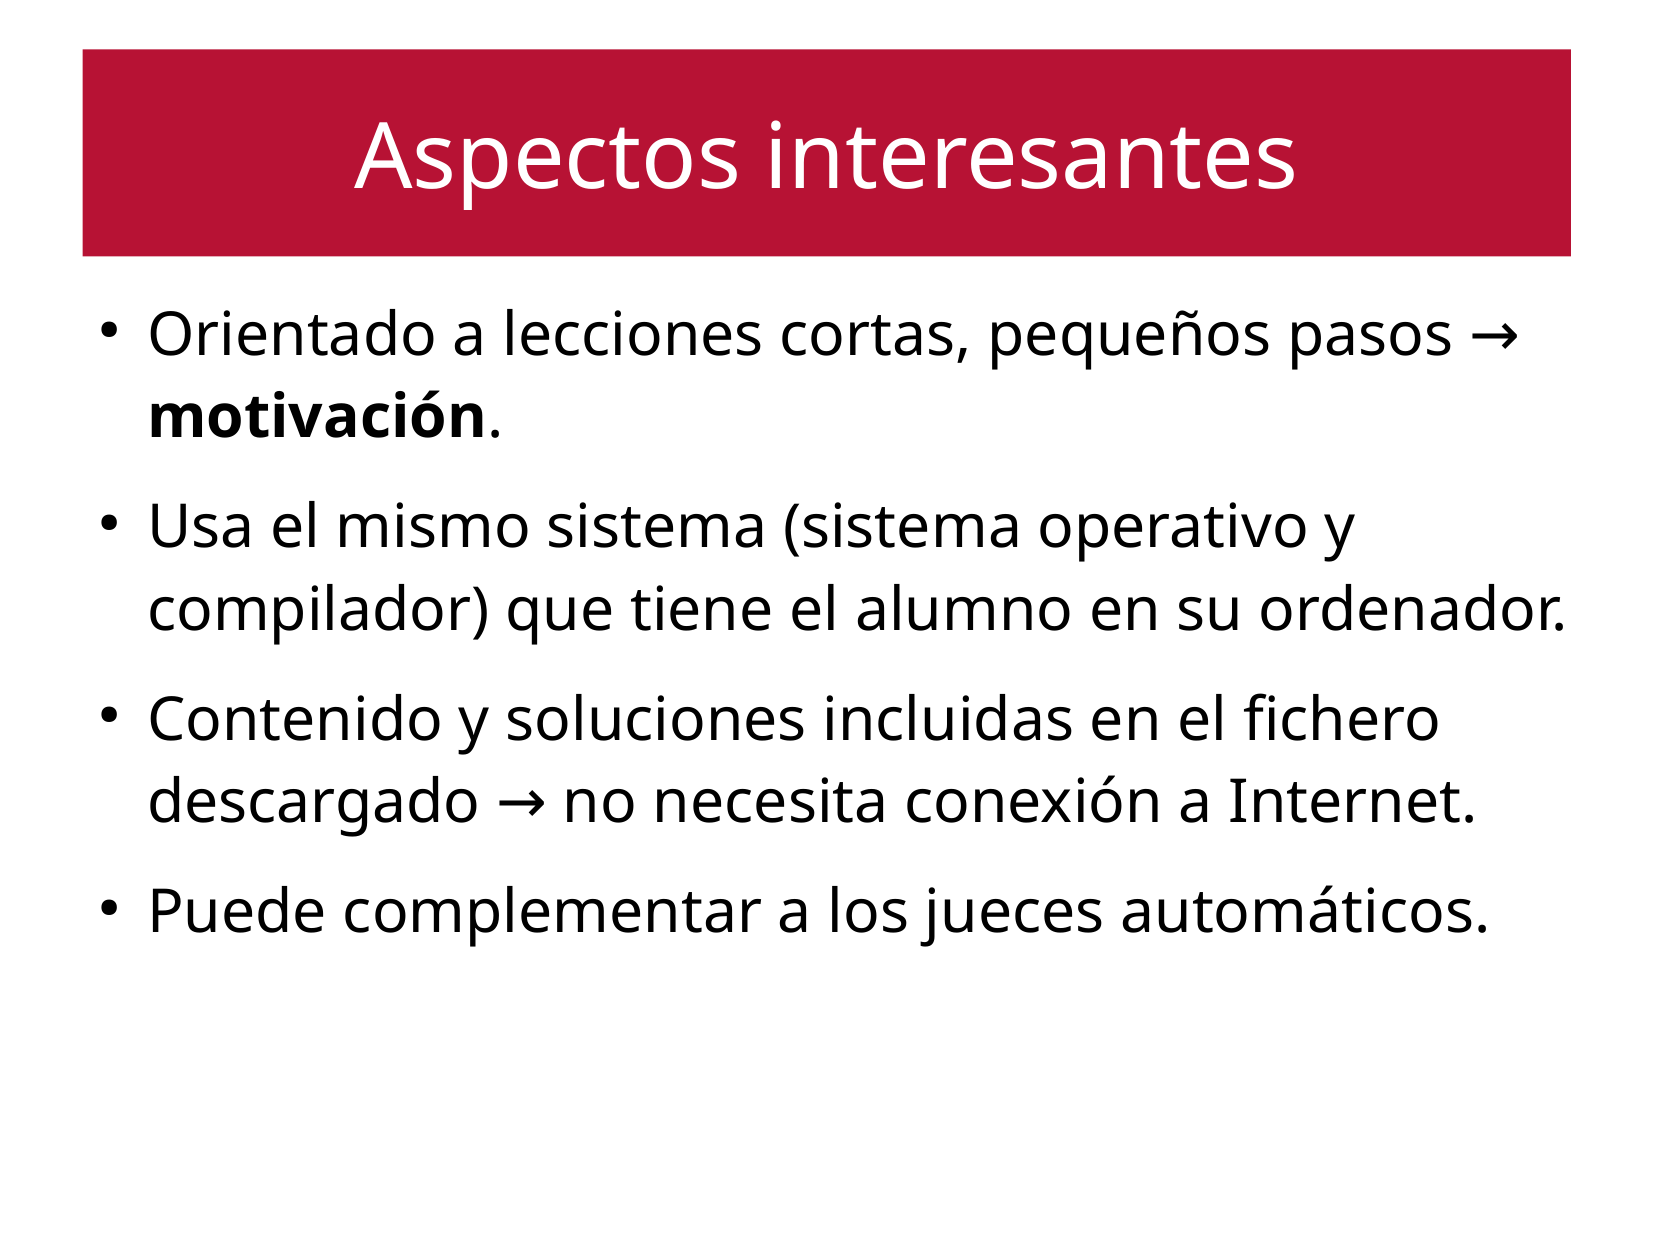

# Aspectos interesantes
Orientado a lecciones cortas, pequeños pasos → motivación.
Usa el mismo sistema (sistema operativo y compilador) que tiene el alumno en su ordenador.
Contenido y soluciones incluidas en el fichero descargado → no necesita conexión a Internet.
Puede complementar a los jueces automáticos.